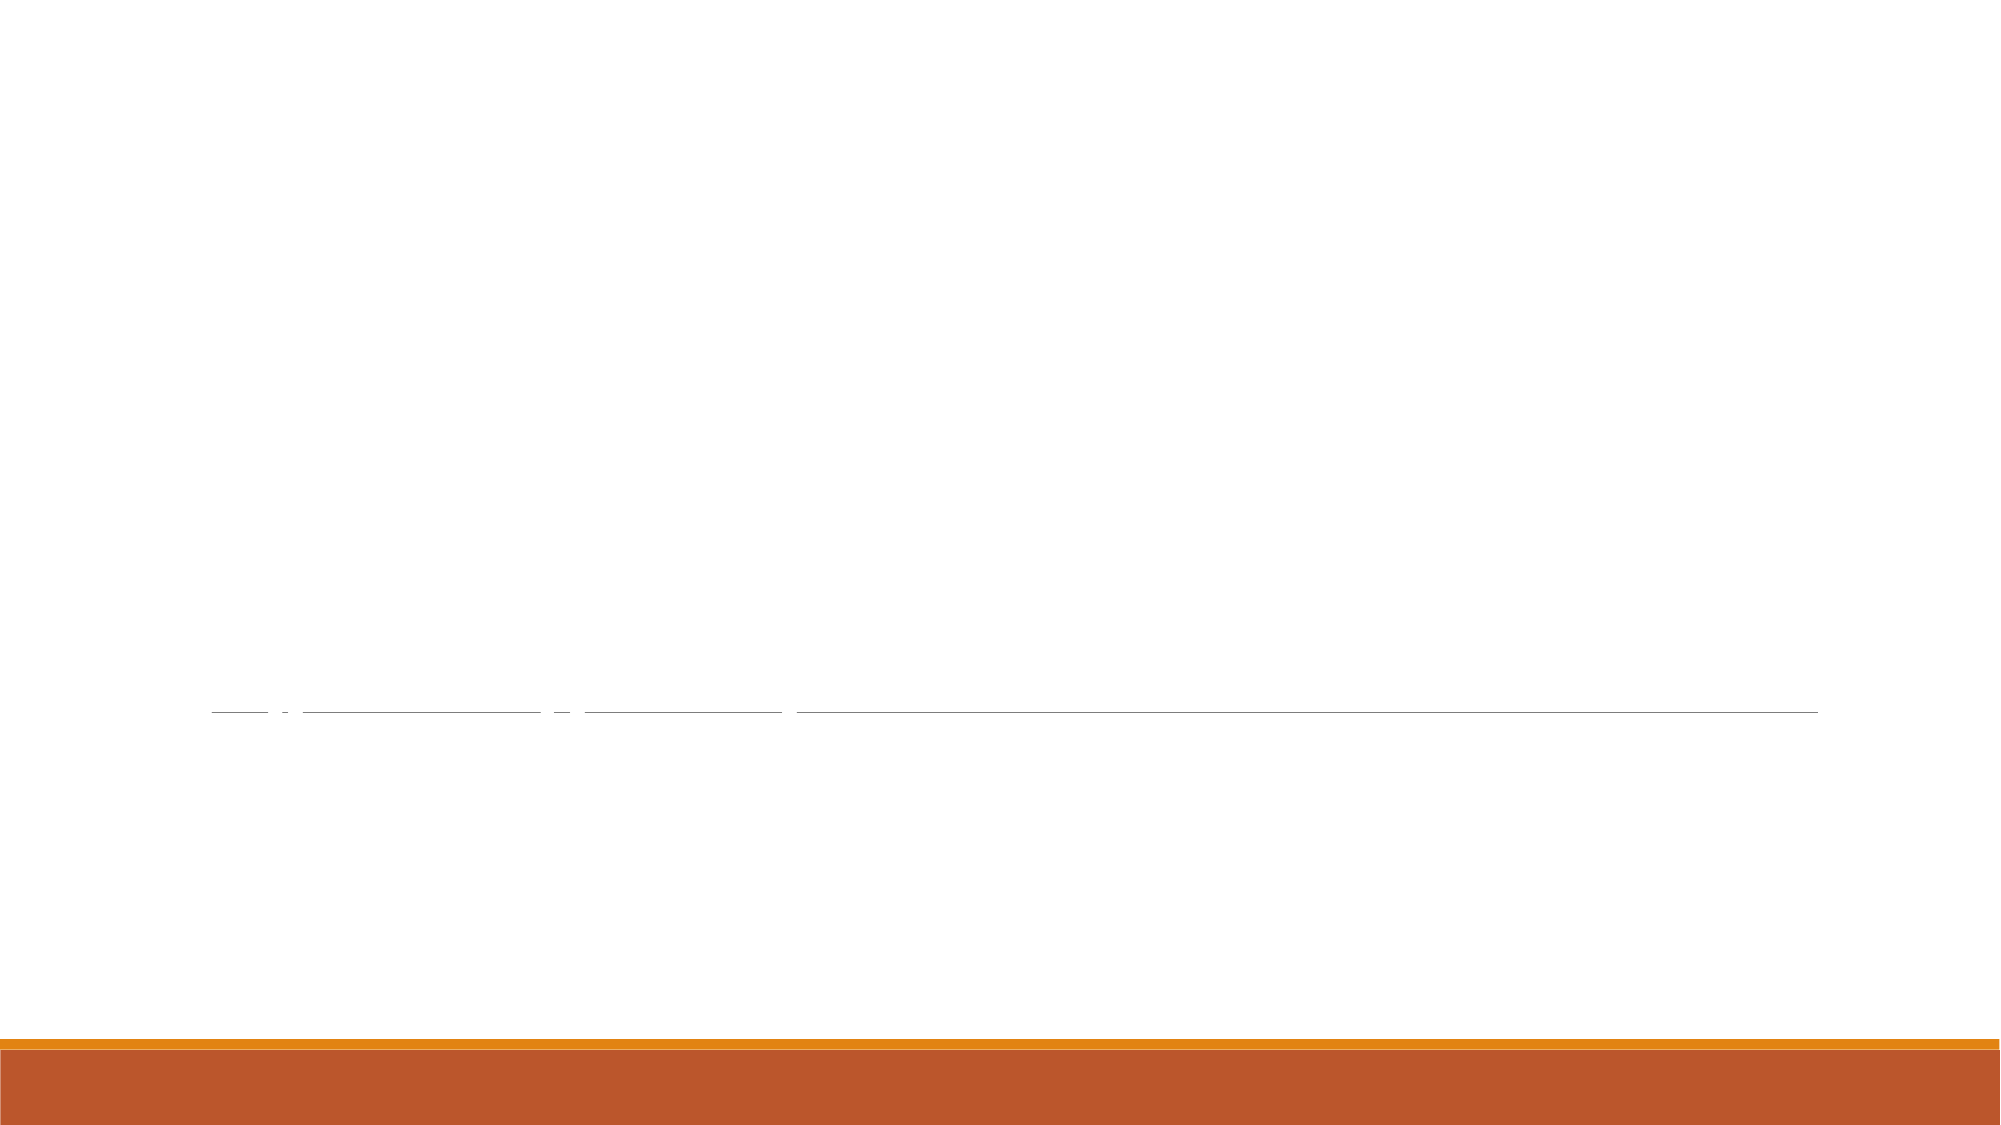

E  D A  with Visualization
EXPLORATORY DATA ANALYSIS WITH SEABORN PLOTS
8